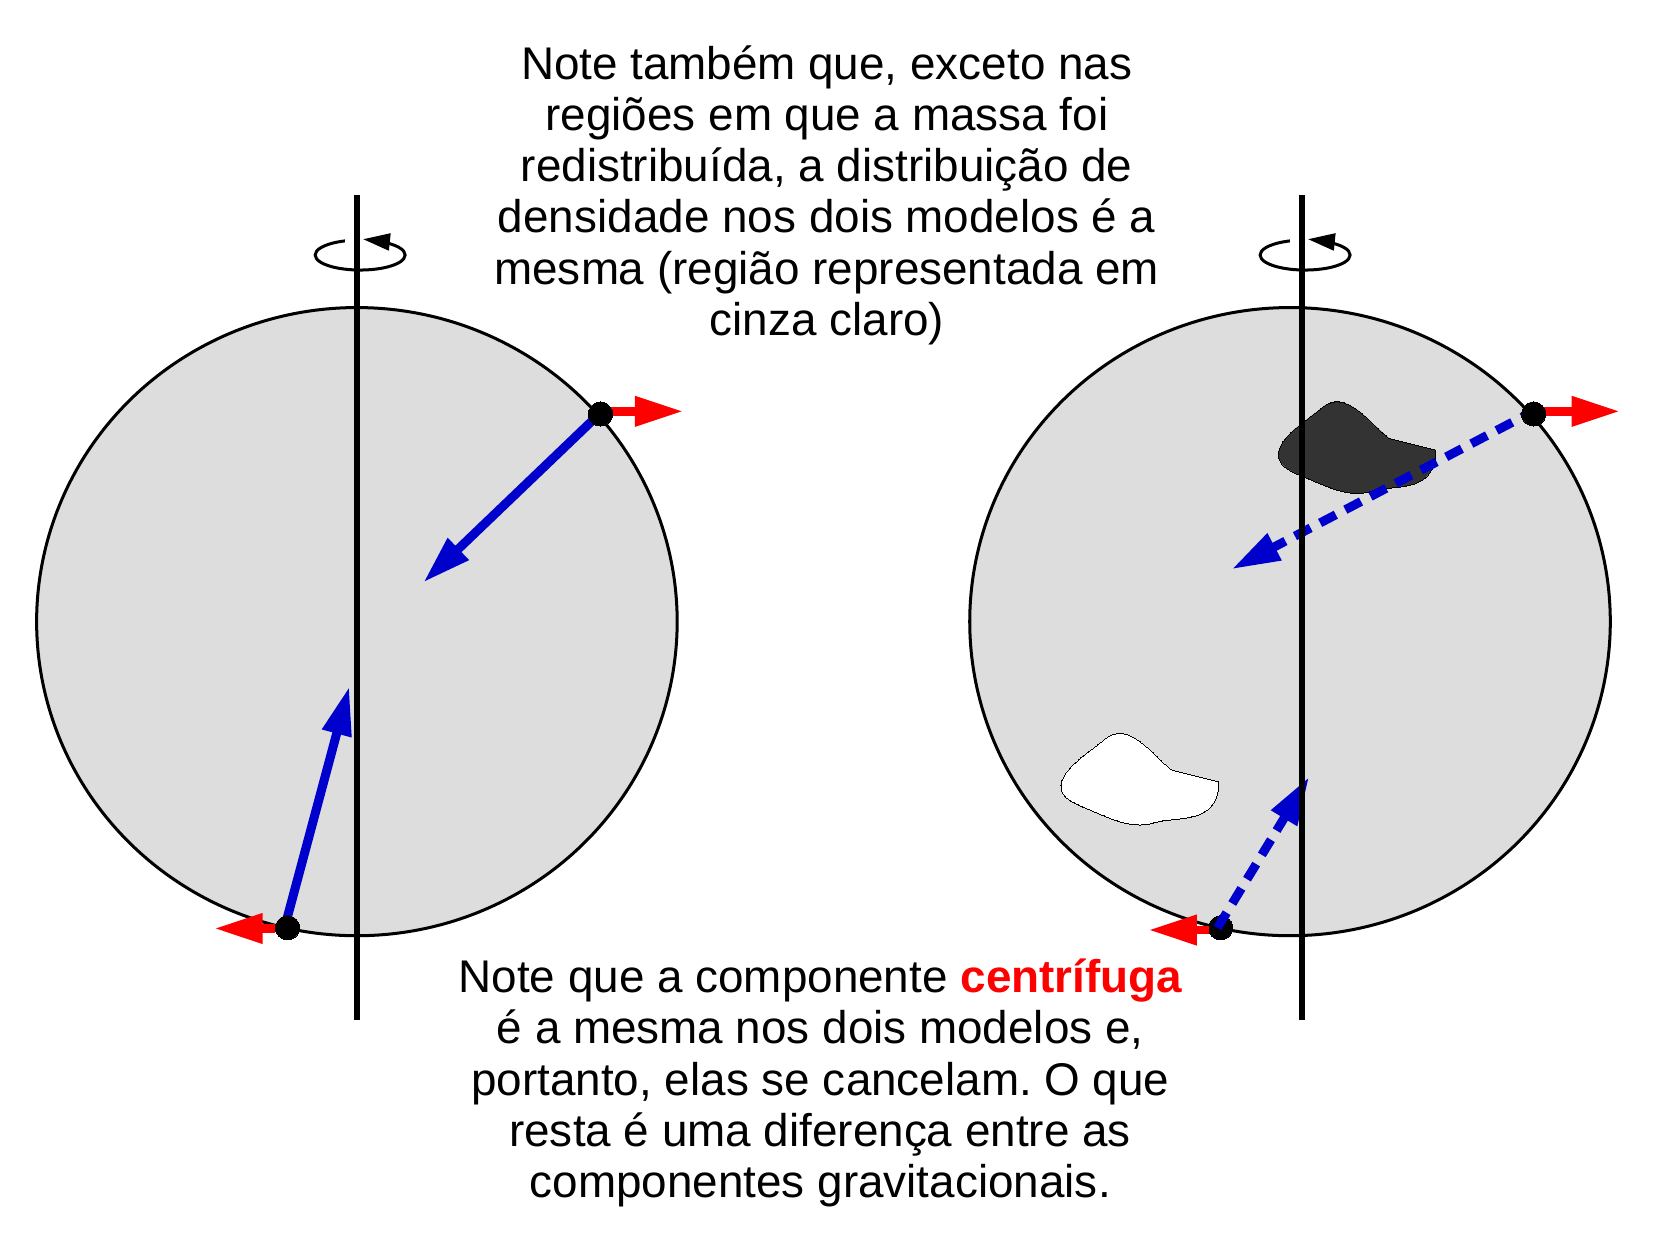

Note também que, exceto nas regiões em que a massa foi redistribuída, a distribuição de densidade nos dois modelos é a mesma (região representada em cinza claro)
Note que a componente centrífuga é a mesma nos dois modelos e, portanto, elas se cancelam. O que resta é uma diferença entre as componentes gravitacionais.